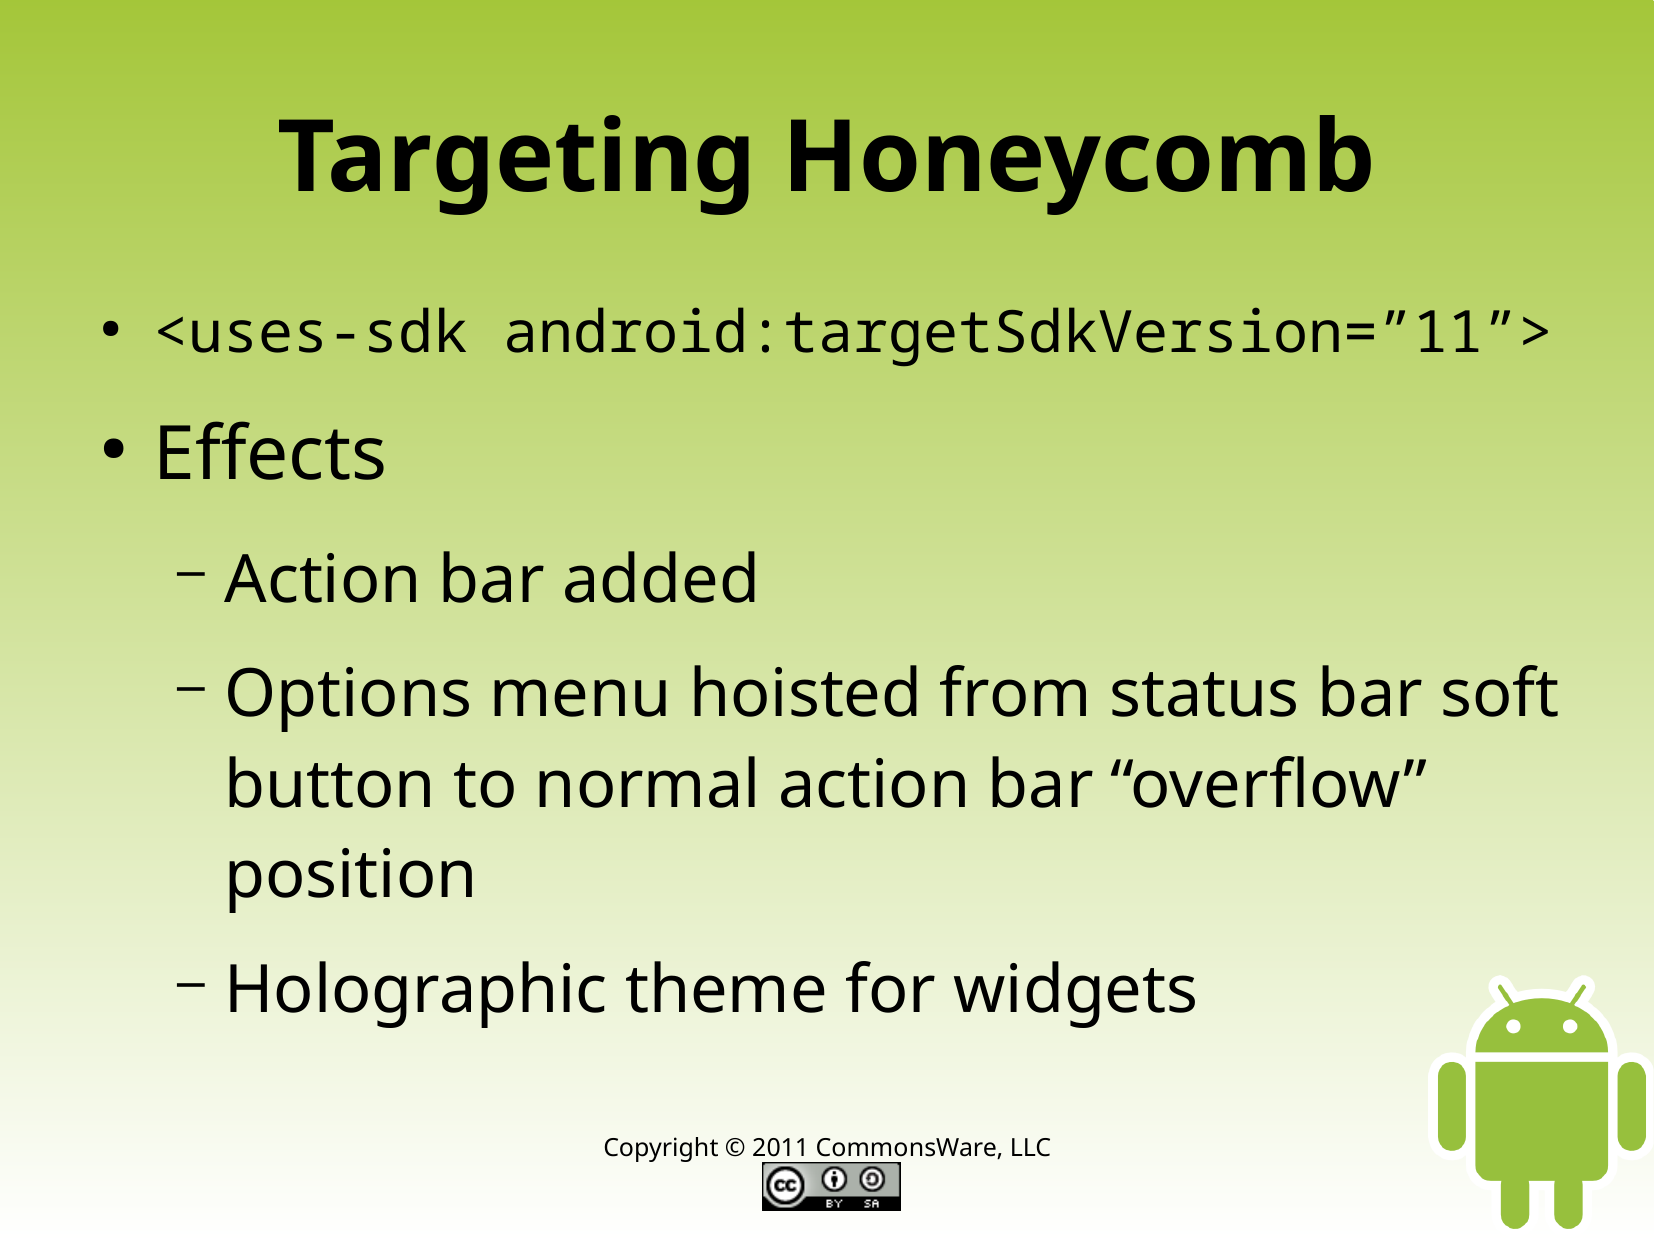

# Targeting Honeycomb
<uses-sdk android:targetSdkVersion=”11”>
Effects
Action bar added
Options menu hoisted from status bar soft button to normal action bar “overflow” position
Holographic theme for widgets